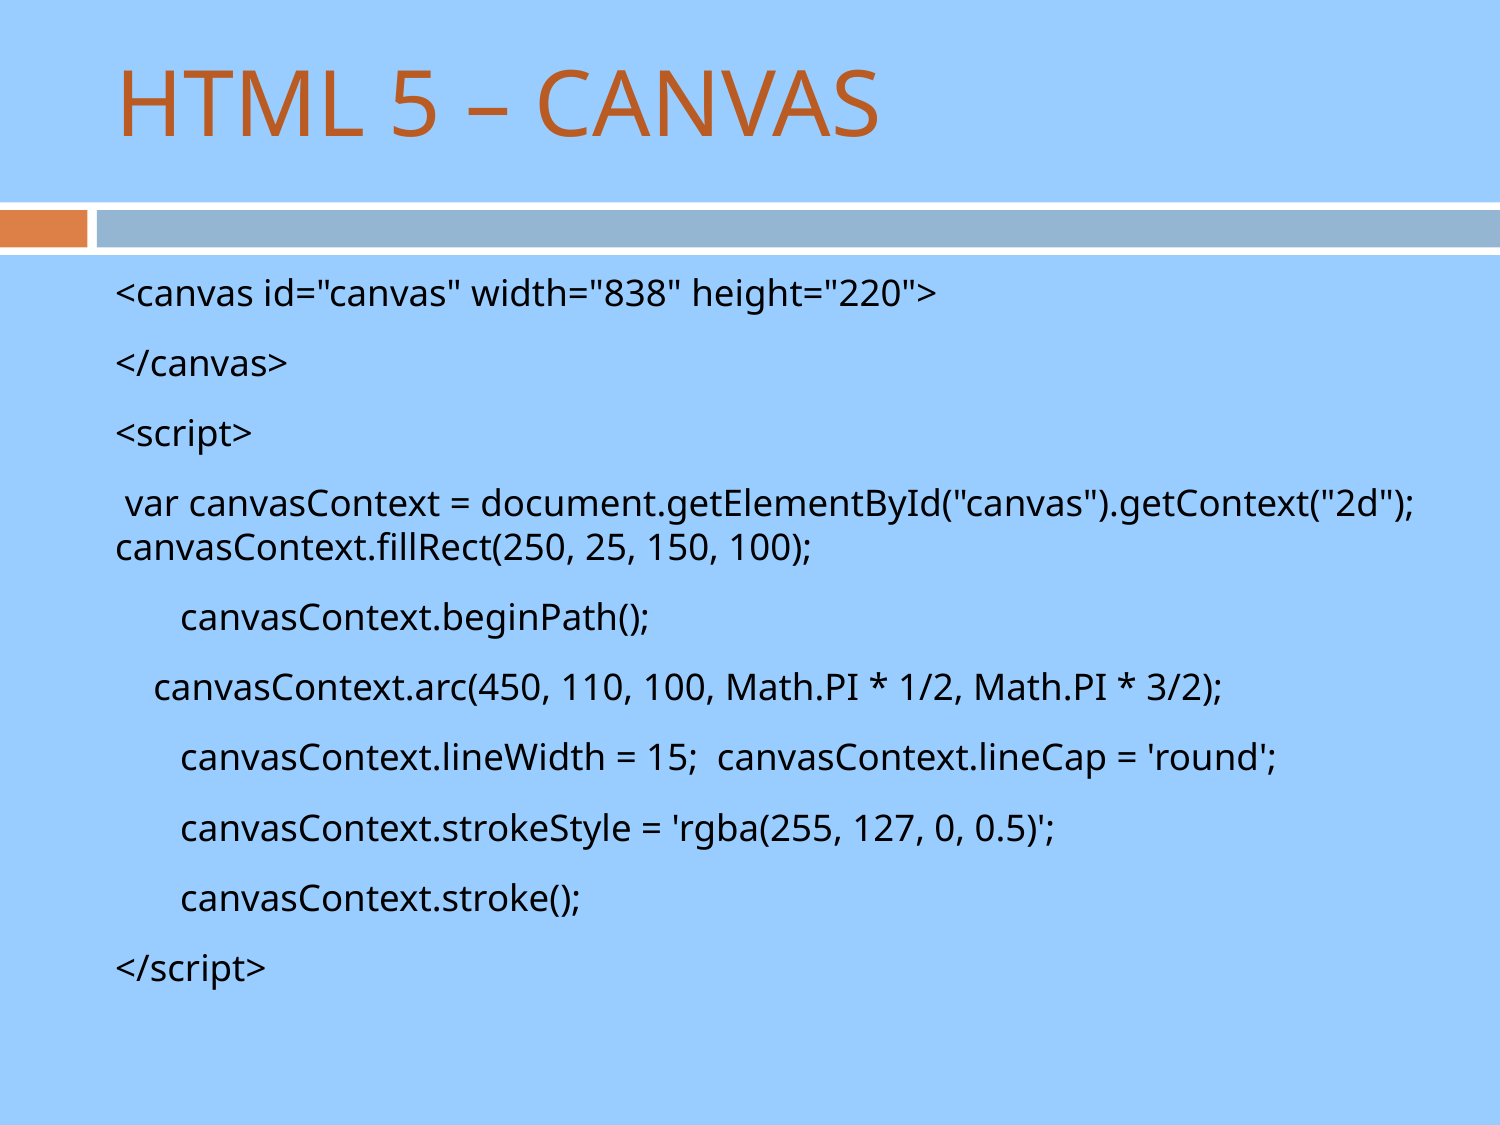

# HTML 5 – CANVAS
<canvas id="canvas" width="838" height="220">
</canvas>
<script>
 var canvasContext = document.getElementById("canvas").getContext("2d"); canvasContext.fillRect(250, 25, 150, 100);
	canvasContext.beginPath();
 canvasContext.arc(450, 110, 100, Math.PI * 1/2, Math.PI * 3/2);
	canvasContext.lineWidth = 15; canvasContext.lineCap = 'round';
	canvasContext.strokeStyle = 'rgba(255, 127, 0, 0.5)';
	canvasContext.stroke();
</script>